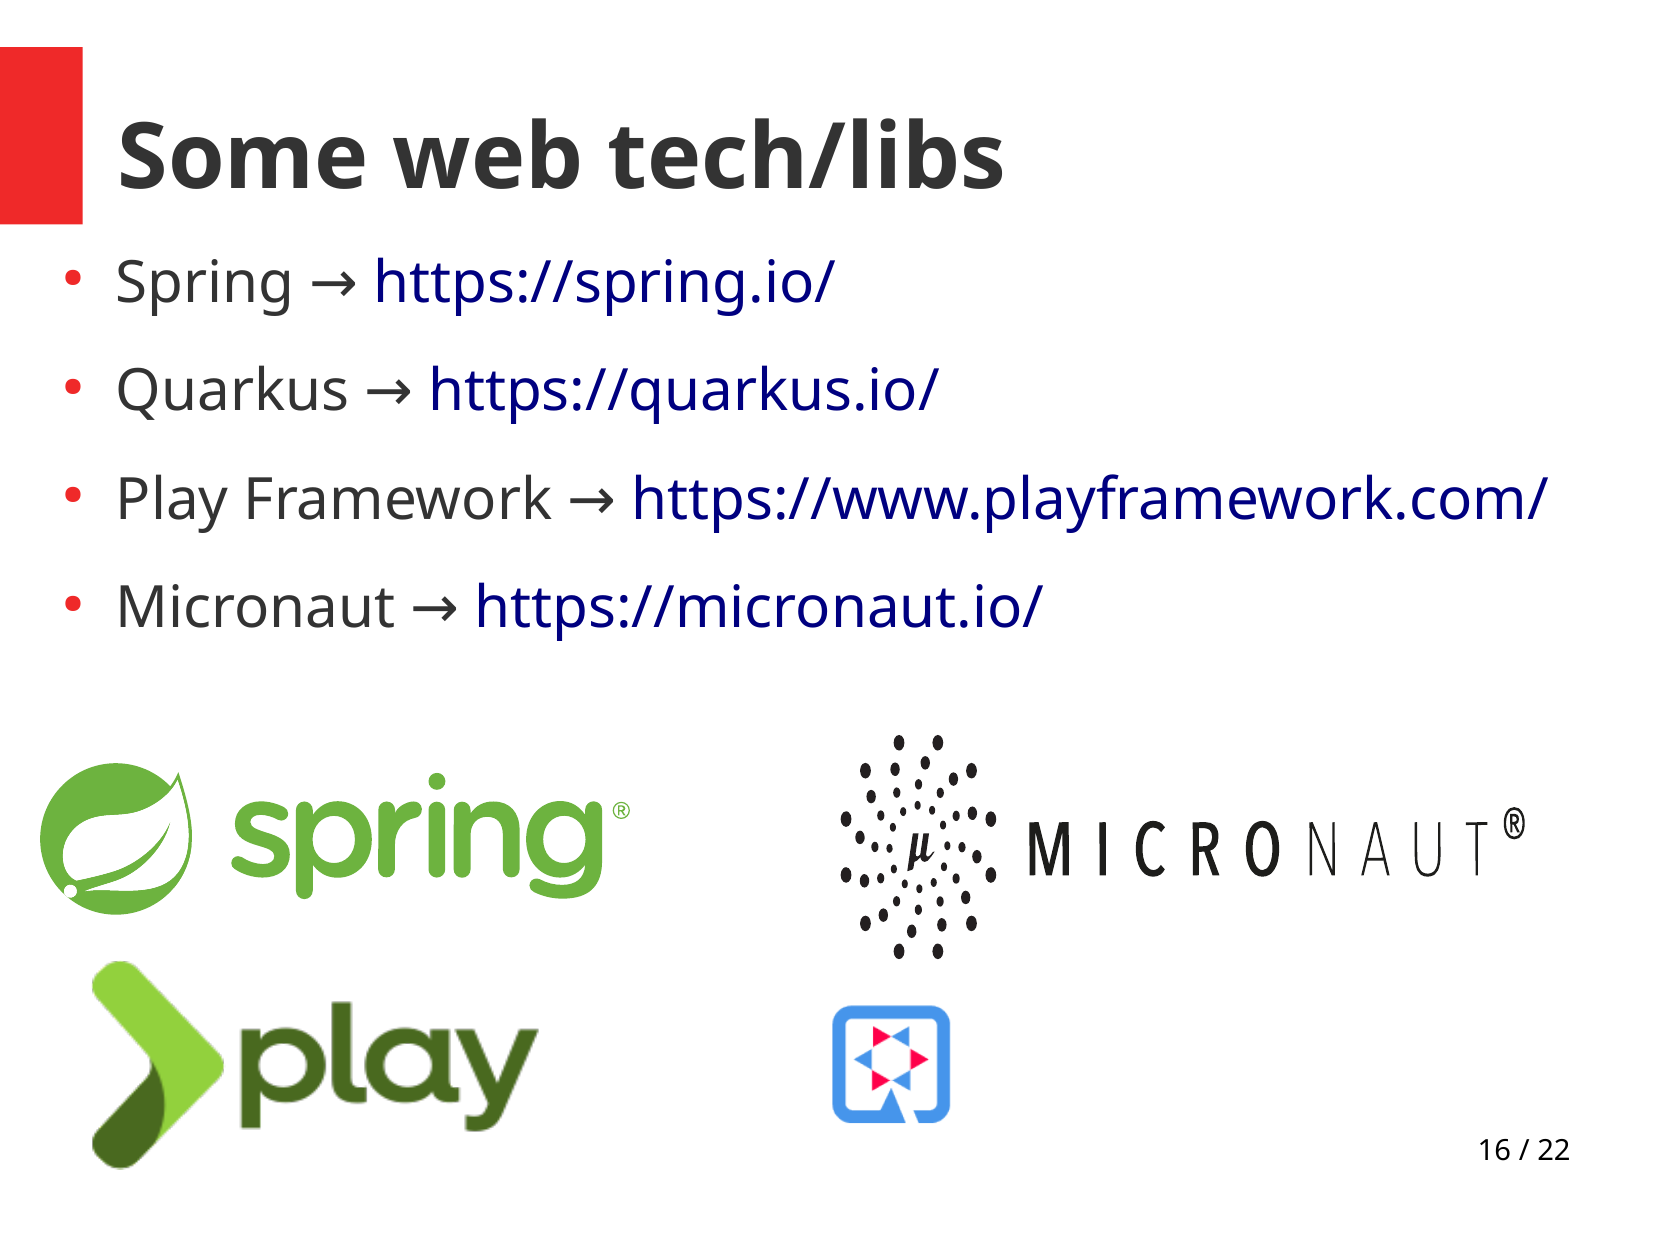

# Some web tech/libs
Spring → https://spring.io/
Quarkus → https://quarkus.io/
Play Framework → https://www.playframework.com/
Micronaut → https://micronaut.io/
16